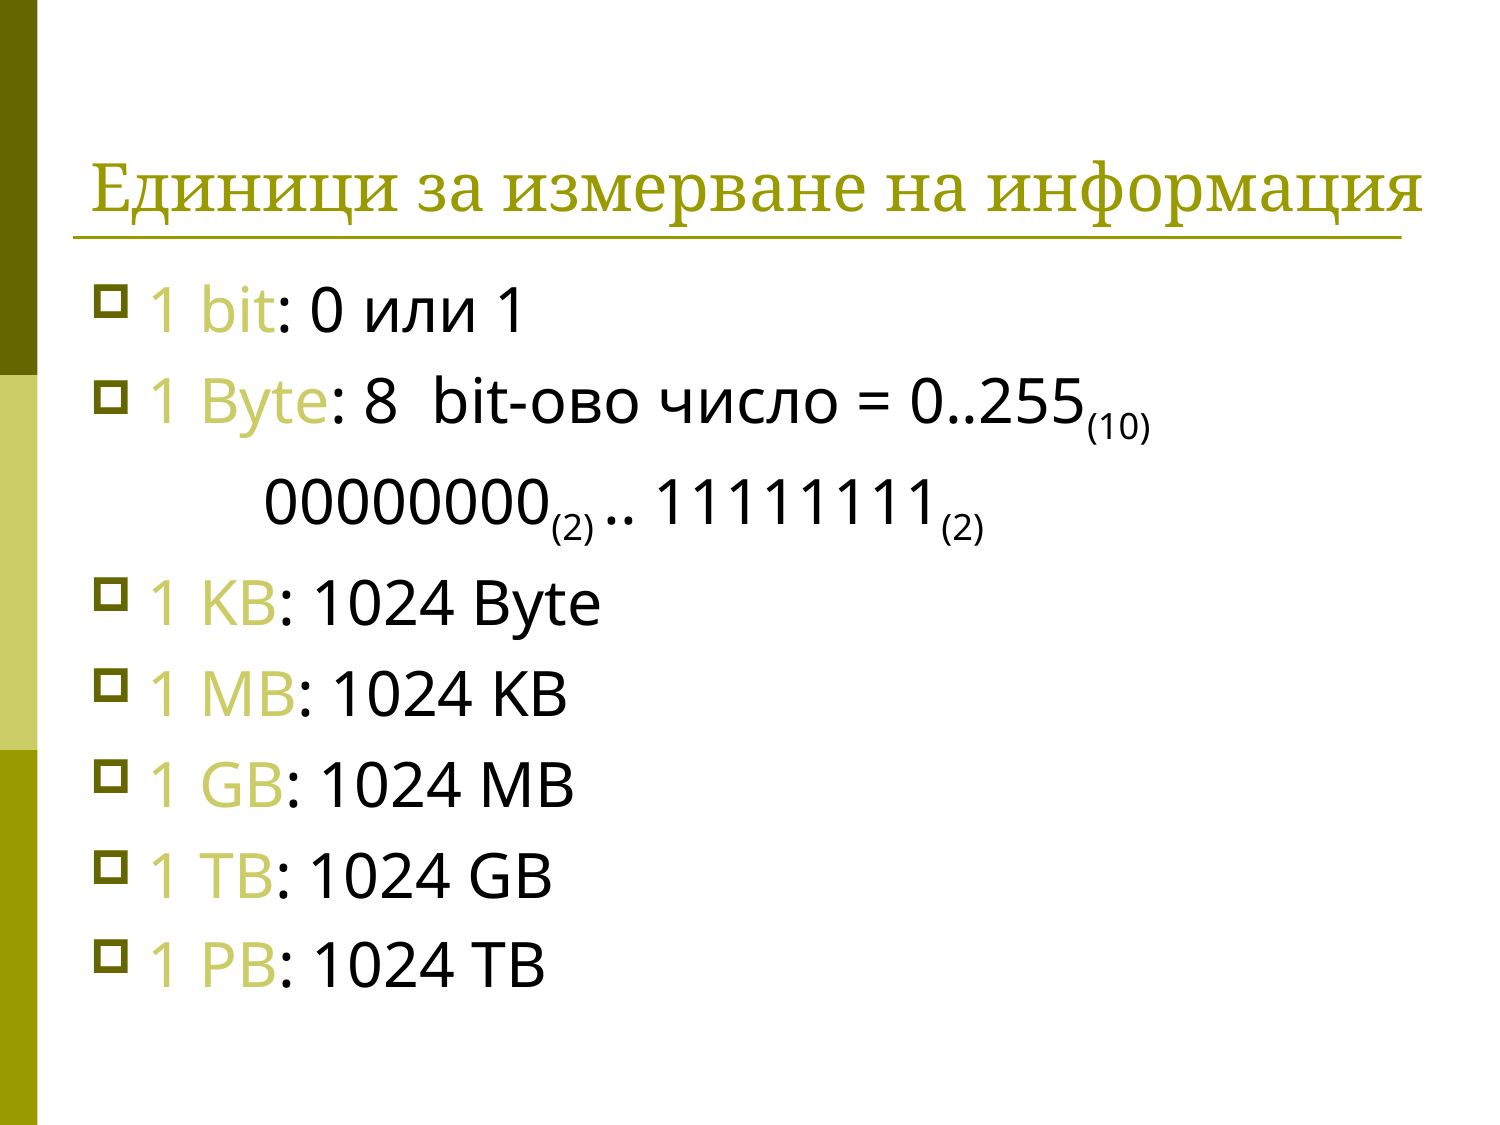

# Единици за измерване на информация
 1 bit: 0 или 1
 1 Byte: 8 bit-ово число = 0..255(10)
		 00000000(2) .. 11111111(2)
 1 KB: 1024 Byte
 1 MB: 1024 KB
 1 GB: 1024 MB
 1 TB: 1024 GB
 1 PB: 1024 TB